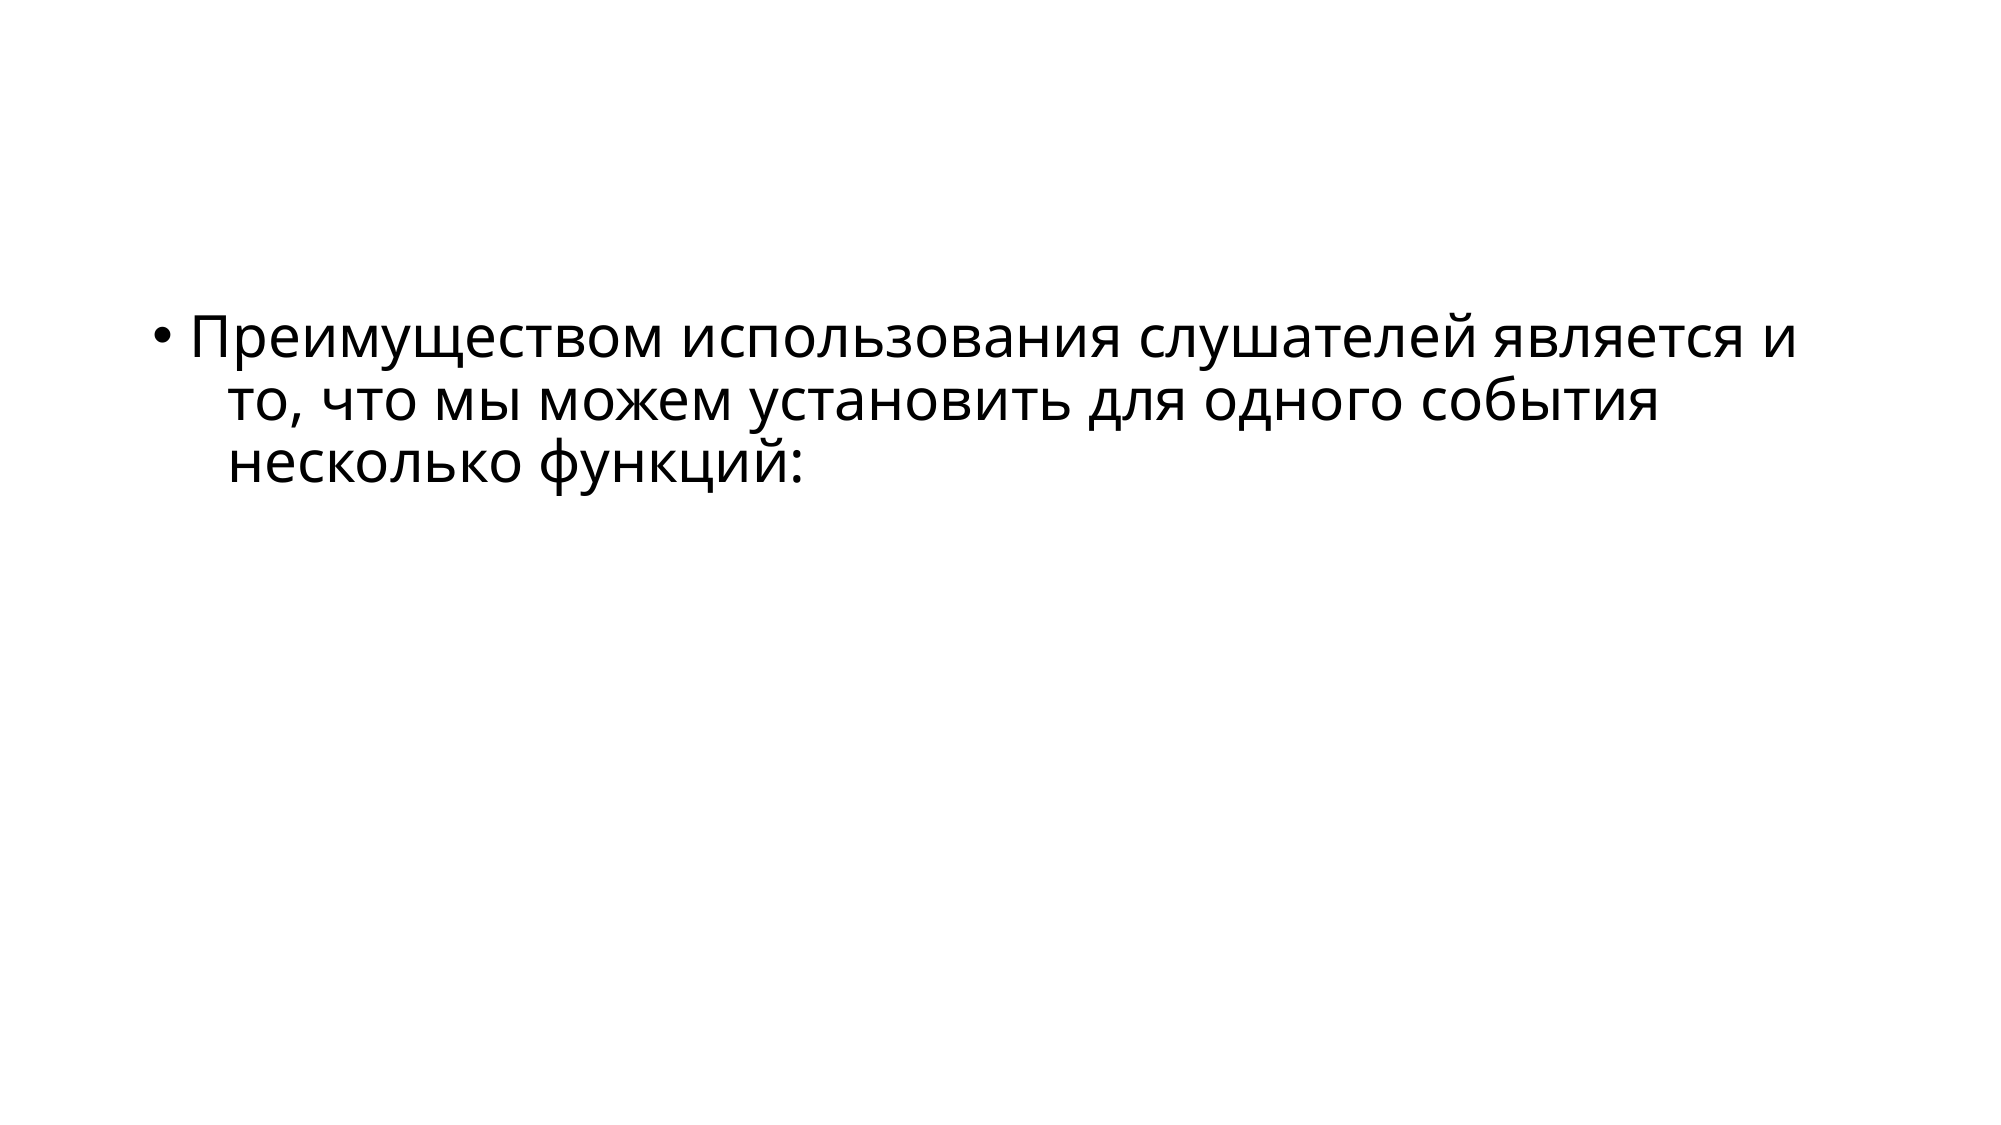

#
Преимуществом использования слушателей является и то, что мы можем установить для одного события несколько функций: